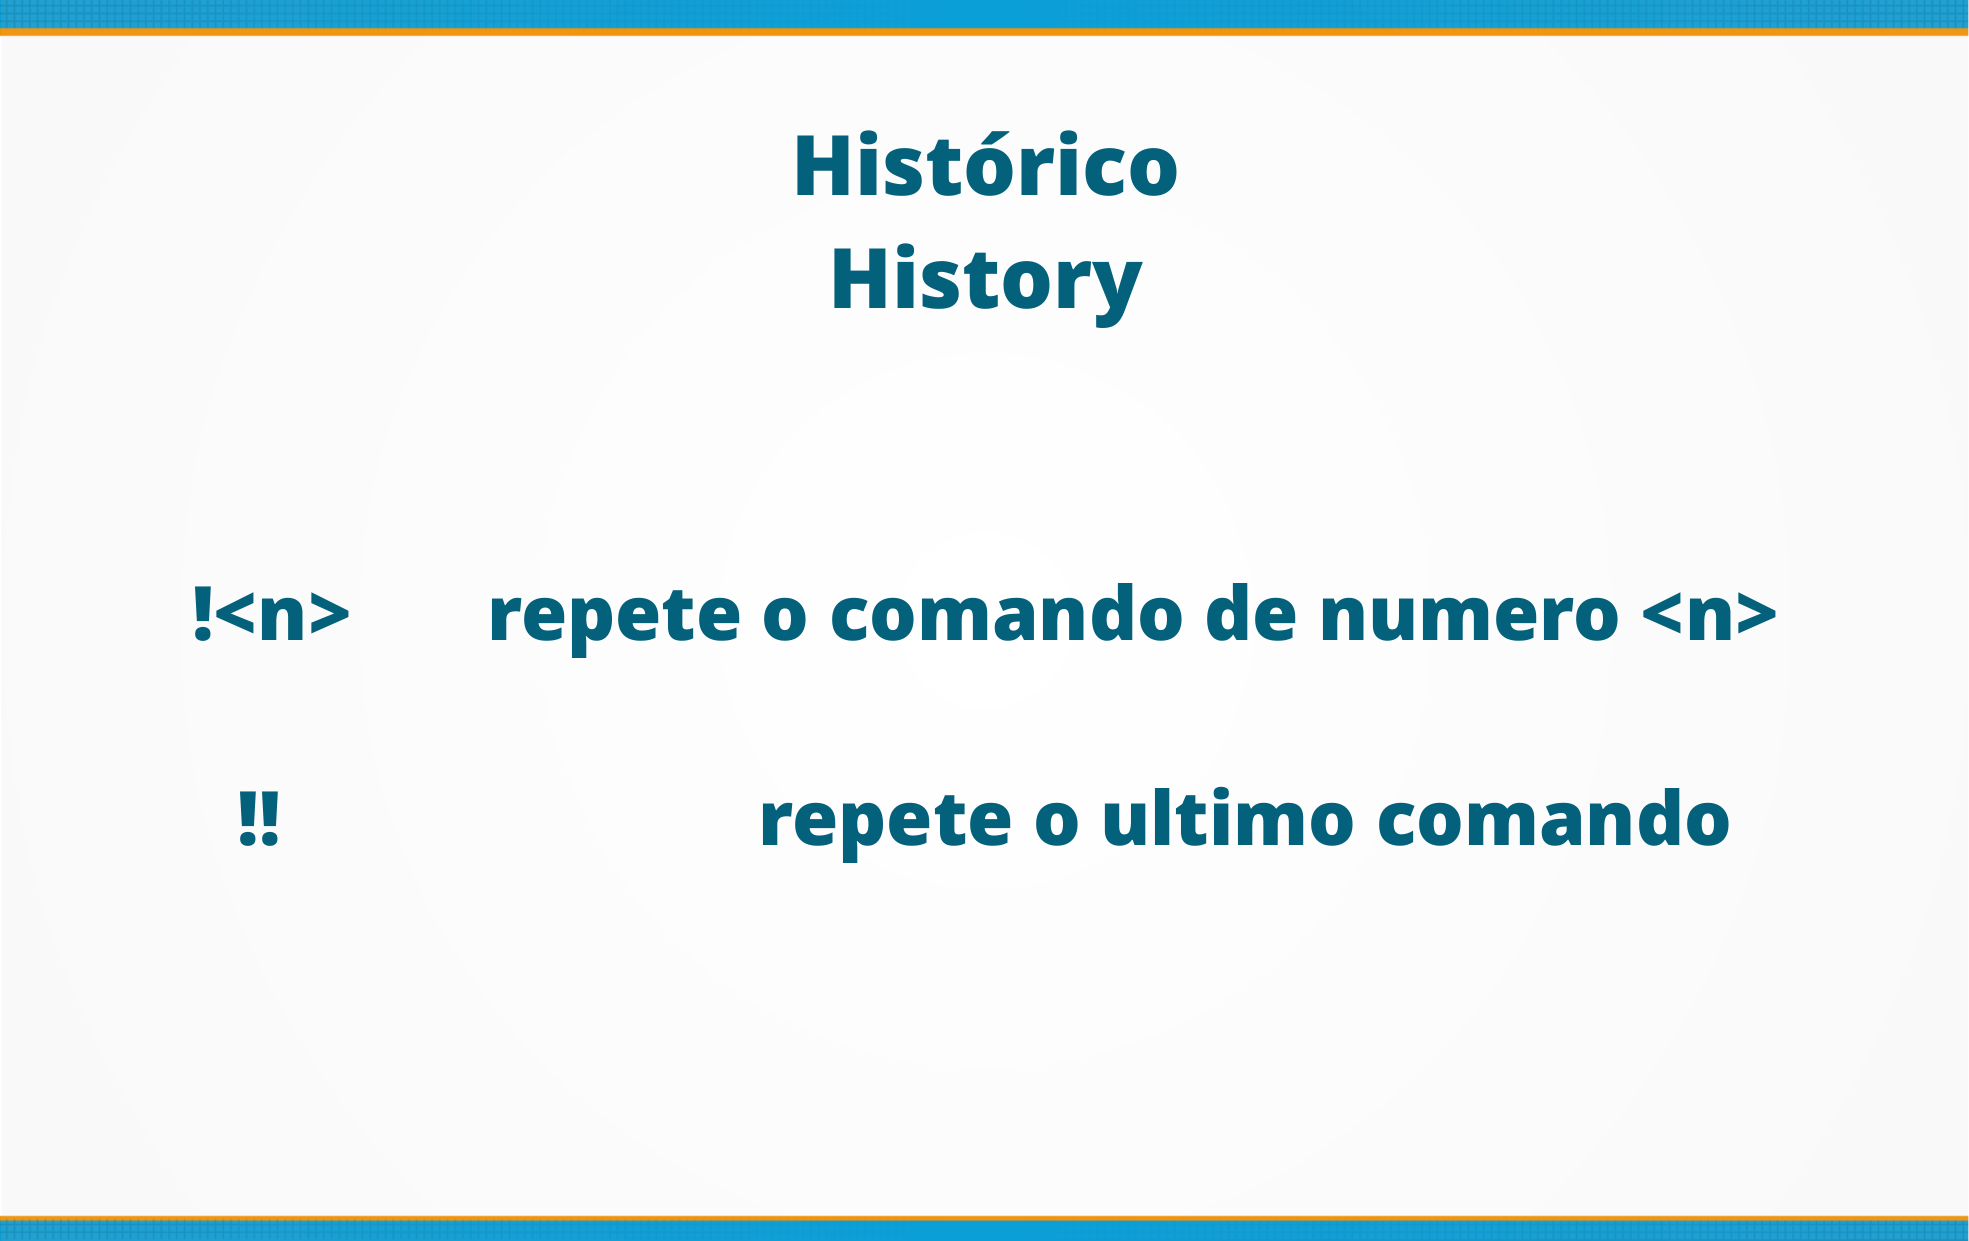

# Histórico
History
!<n>		repete o comando de numero <n>
!!	 repete o ultimo comando